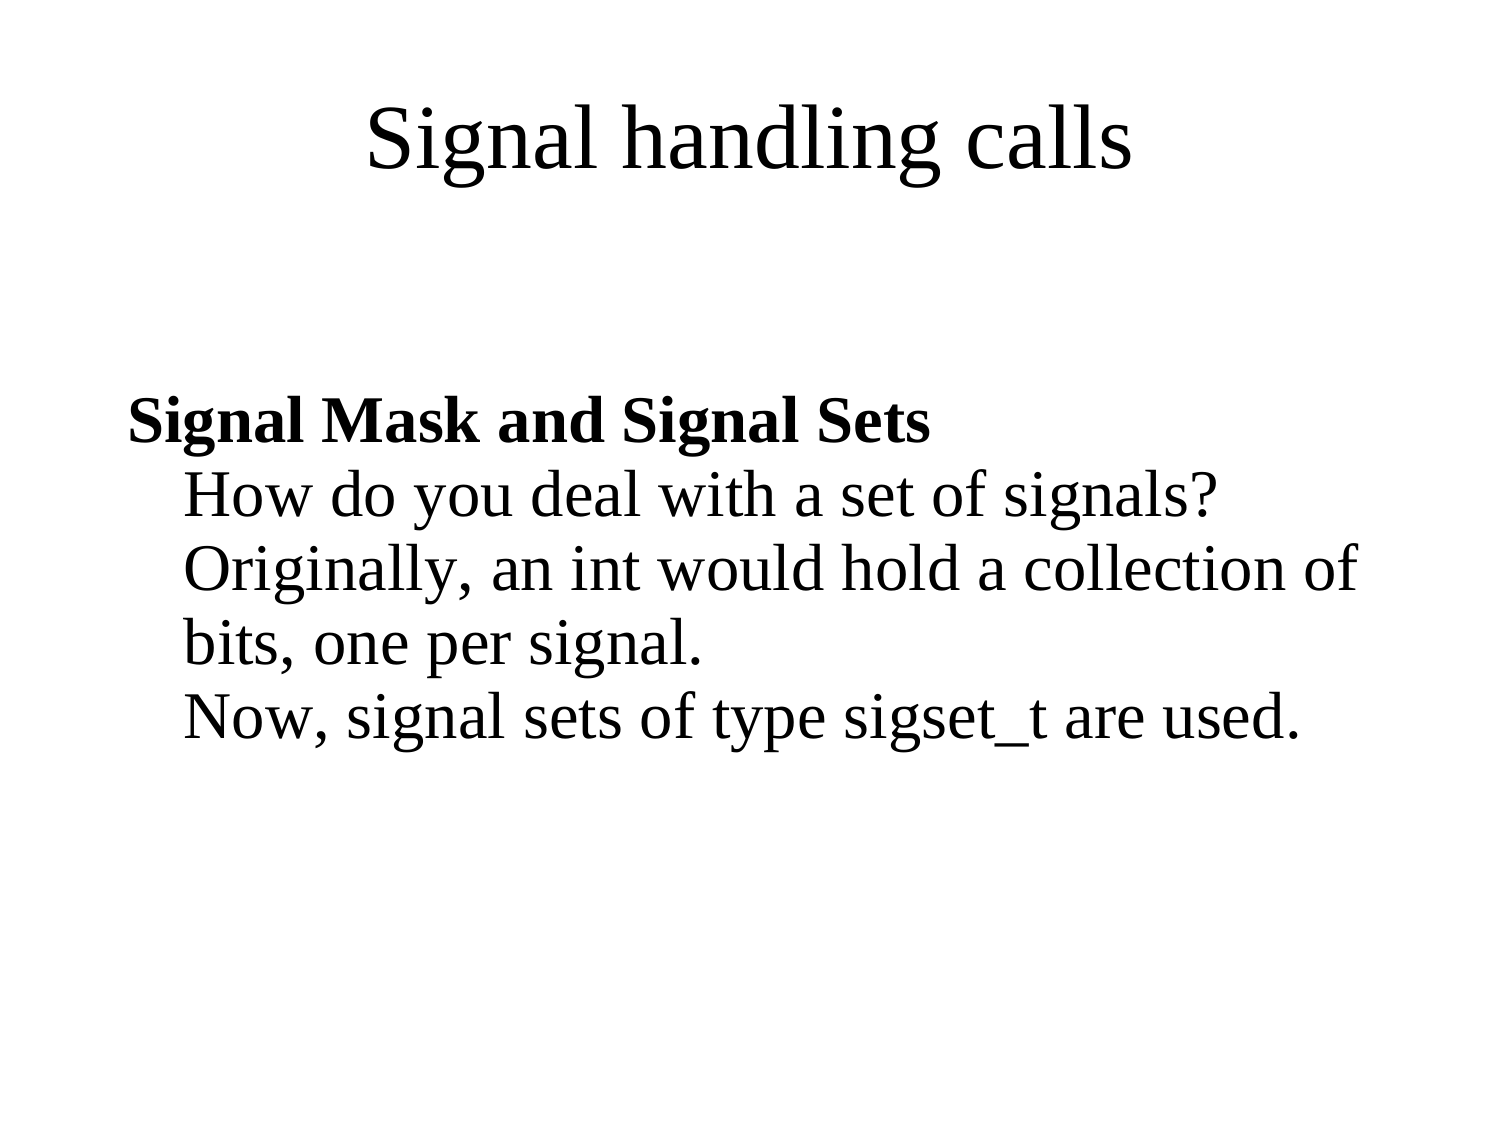

# Signal handling calls
Signal Mask and Signal Sets
How do you deal with a set of signals?
Originally, an int would hold a collection of bits, one per signal.
Now, signal sets of type sigset_t are used.